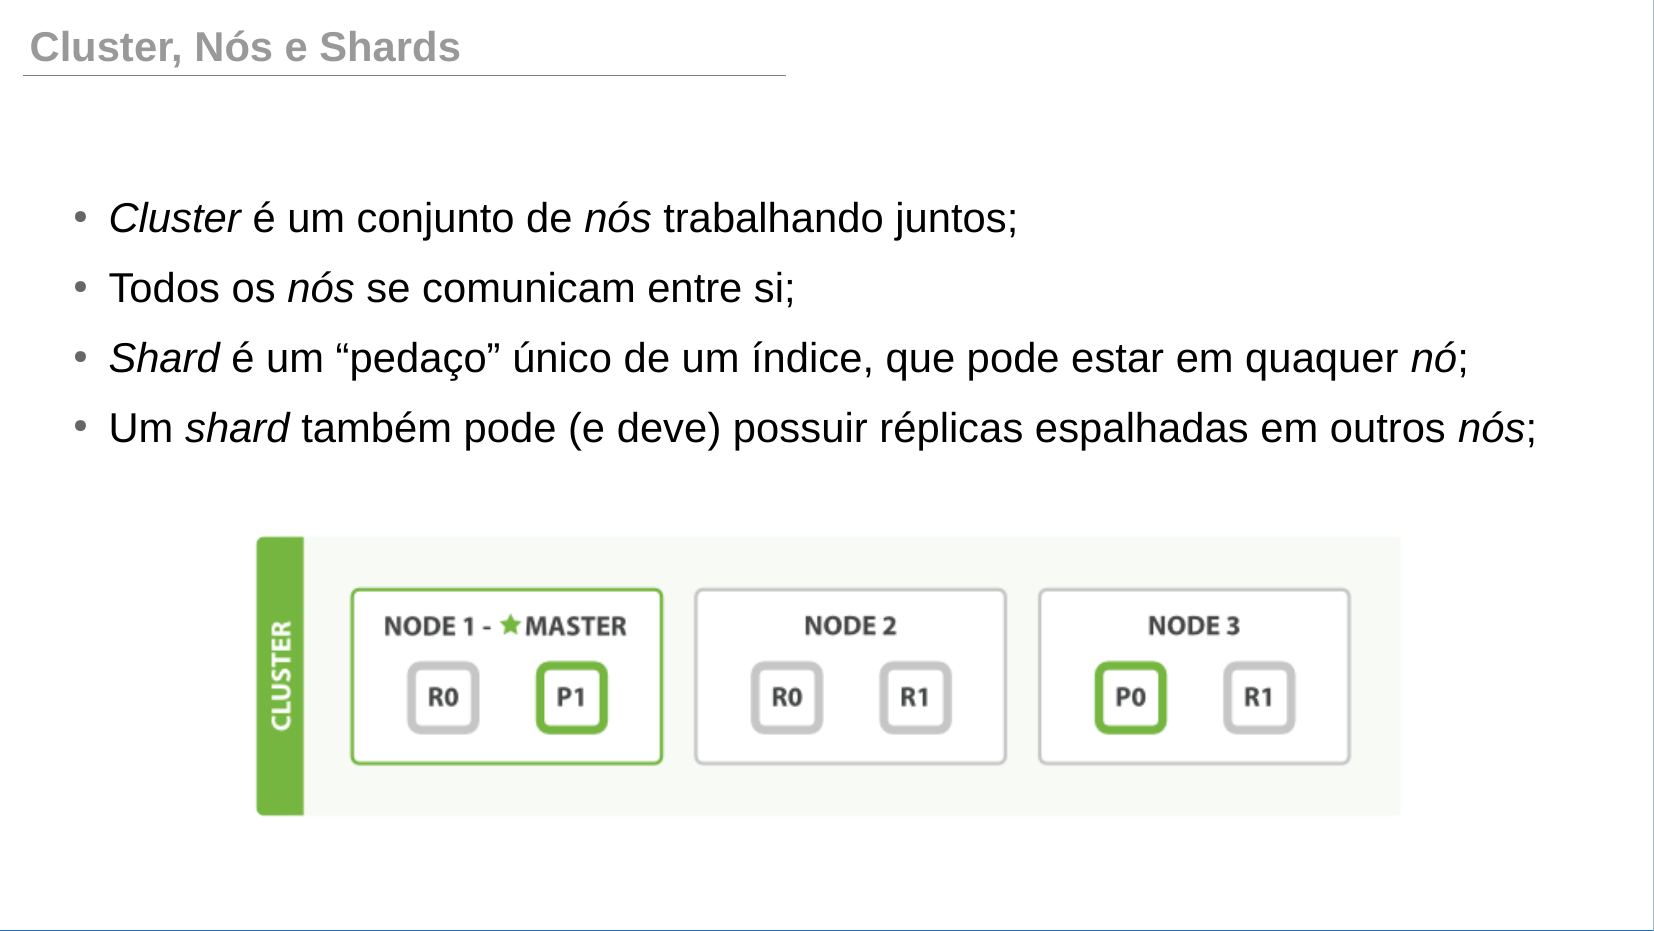

# Cluster, Nós e Shards
Cluster é um conjunto de nós trabalhando juntos;
Todos os nós se comunicam entre si;
Shard é um “pedaço” único de um índice, que pode estar em quaquer nó;
Um shard também pode (e deve) possuir réplicas espalhadas em outros nós;